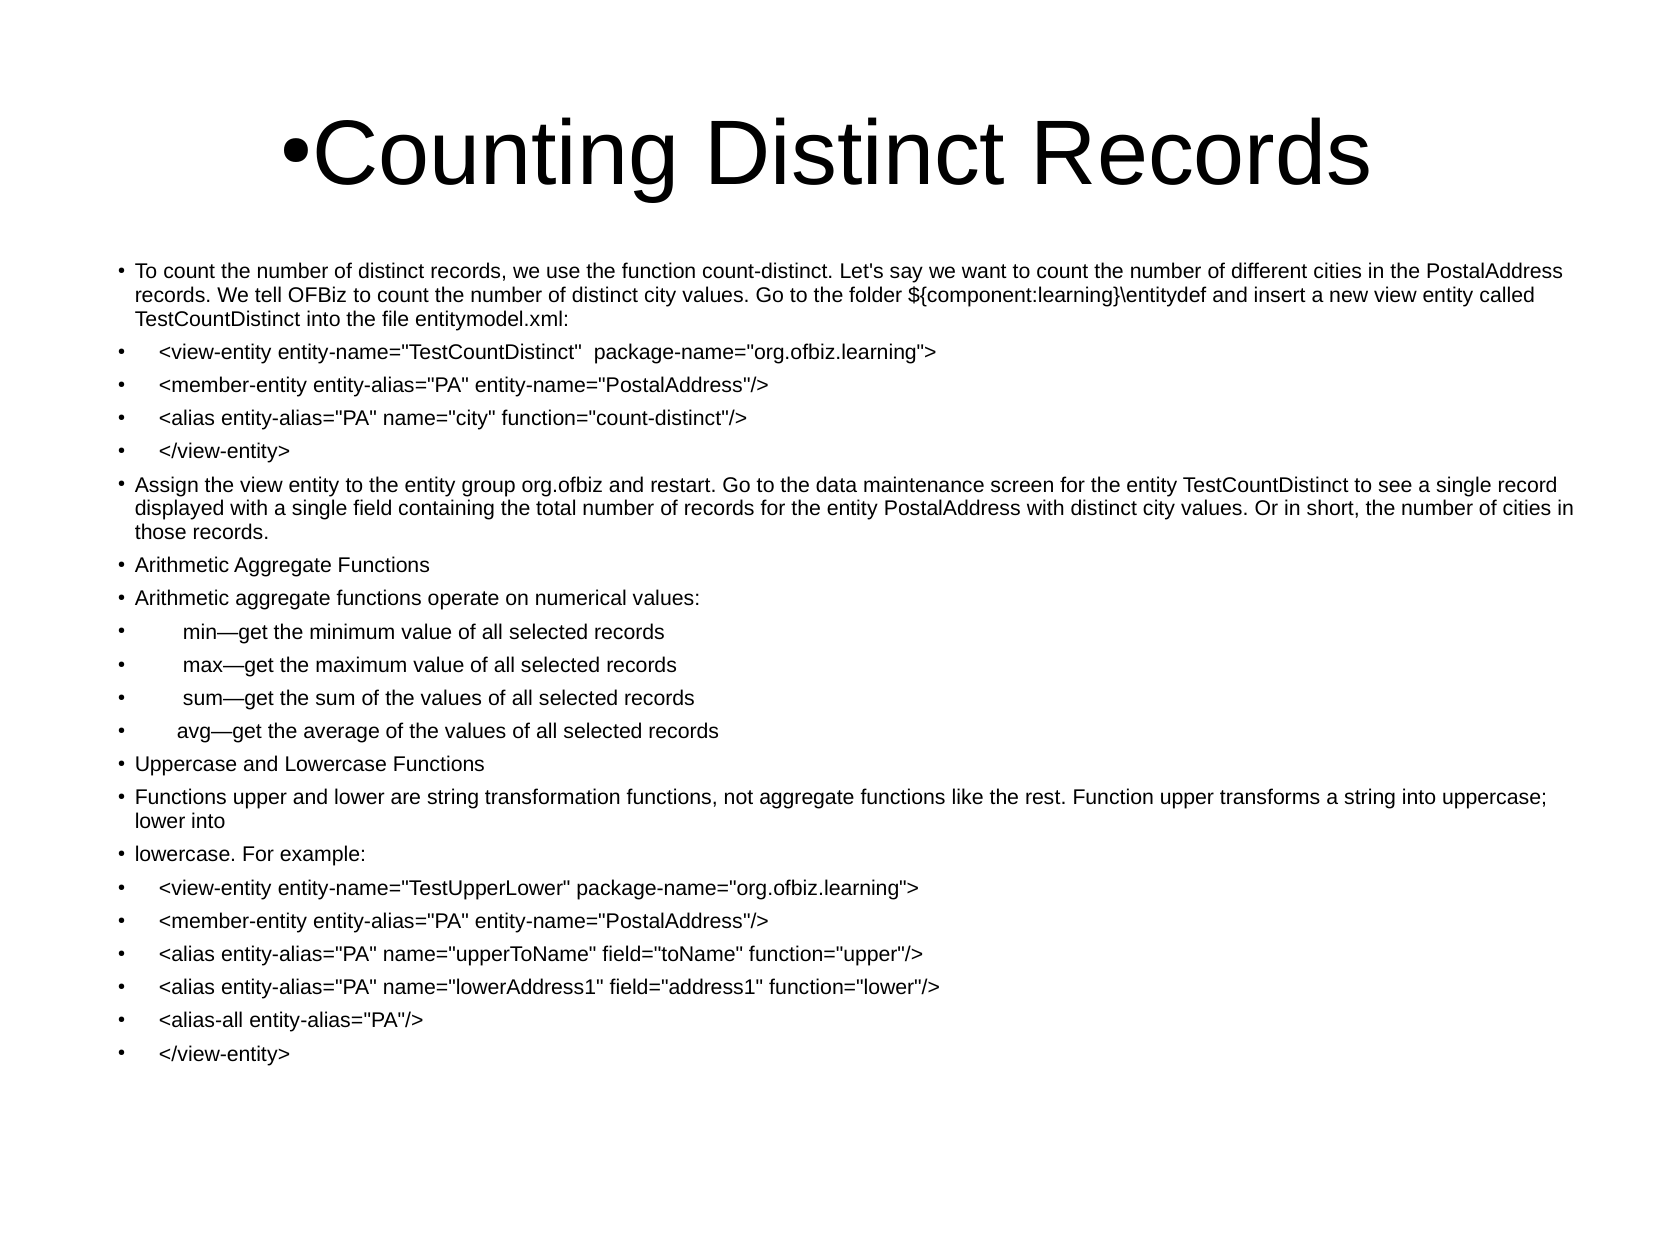

# Counting Distinct Records
To count the number of distinct records, we use the function count-distinct. Let's say we want to count the number of different cities in the PostalAddress records. We tell OFBiz to count the number of distinct city values. Go to the folder ${component:learning}\entitydef and insert a new view entity called TestCountDistinct into the file entitymodel.xml:
 <view-entity entity-name="TestCountDistinct" package-name="org.ofbiz.learning">
 <member-entity entity-alias="PA" entity-name="PostalAddress"/>
 <alias entity-alias="PA" name="city" function="count-distinct"/>
 </view-entity>
Assign the view entity to the entity group org.ofbiz and restart. Go to the data maintenance screen for the entity TestCountDistinct to see a single record displayed with a single field containing the total number of records for the entity PostalAddress with distinct city values. Or in short, the number of cities in those records.
Arithmetic Aggregate Functions
Arithmetic aggregate functions operate on numerical values:
 min—get the minimum value of all selected records
 max—get the maximum value of all selected records
 sum—get the sum of the values of all selected records
 avg—get the average of the values of all selected records
Uppercase and Lowercase Functions
Functions upper and lower are string transformation functions, not aggregate functions like the rest. Function upper transforms a string into uppercase; lower into
lowercase. For example:
 <view-entity entity-name="TestUpperLower" package-name="org.ofbiz.learning">
 <member-entity entity-alias="PA" entity-name="PostalAddress"/>
 <alias entity-alias="PA" name="upperToName" field="toName" function="upper"/>
 <alias entity-alias="PA" name="lowerAddress1" field="address1" function="lower"/>
 <alias-all entity-alias="PA"/>
 </view-entity>